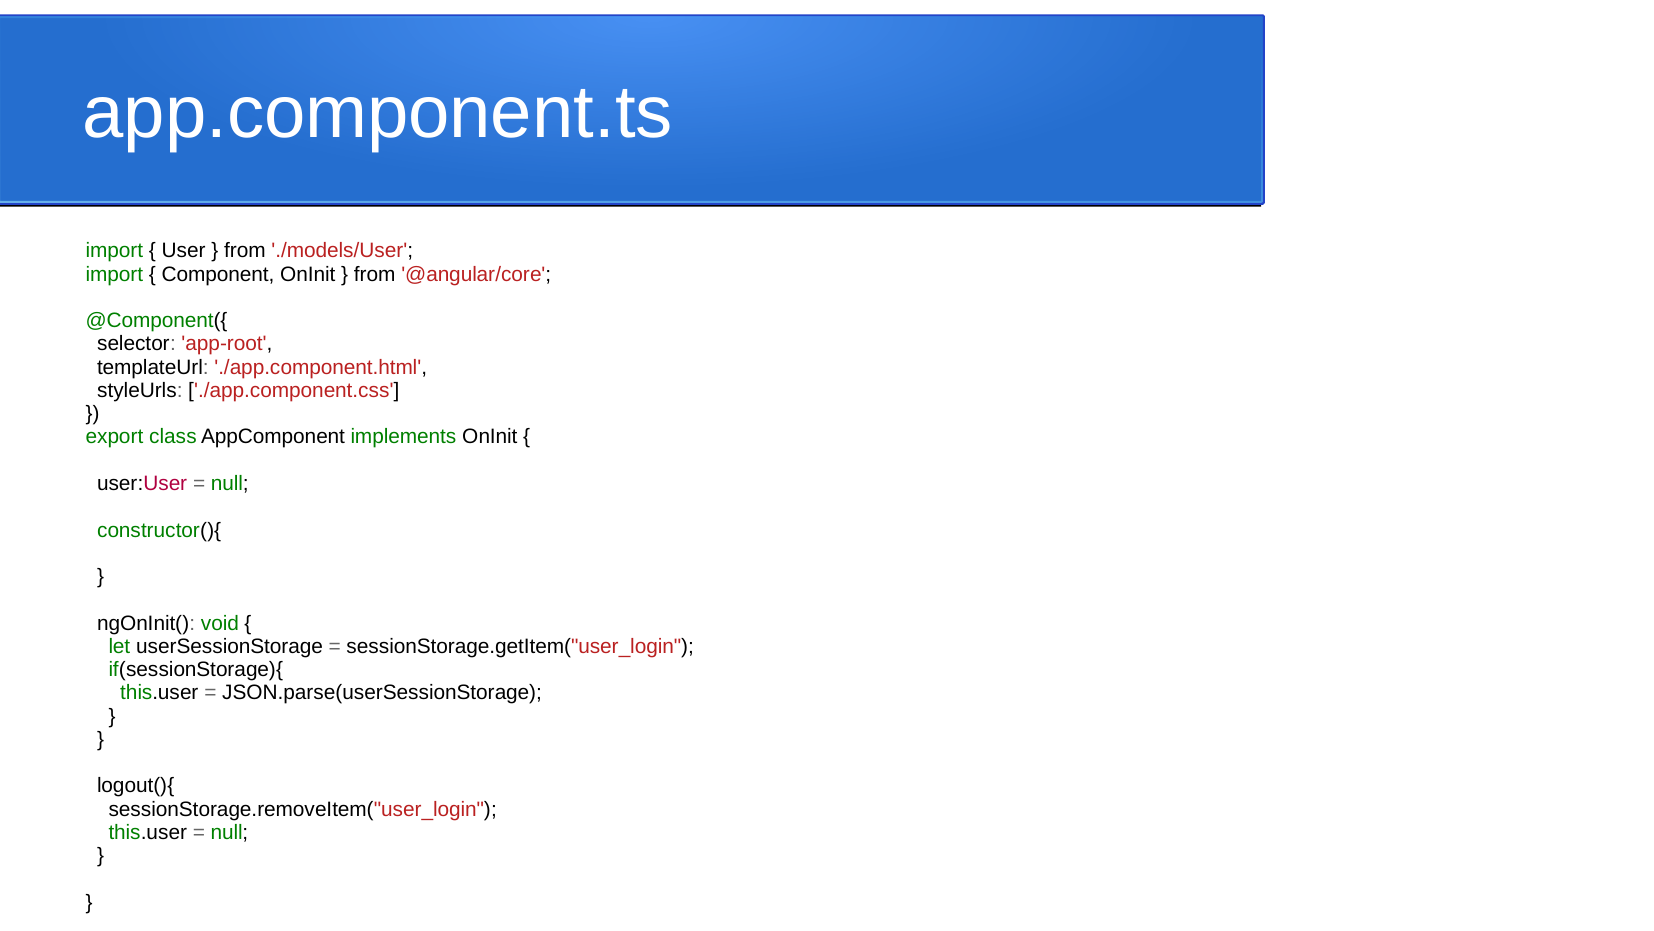

# app.component.ts
import { User } from './models/User';
import { Component, OnInit } from '@angular/core';
@Component({
 selector: 'app-root',
 templateUrl: './app.component.html',
 styleUrls: ['./app.component.css']
})
export class AppComponent implements OnInit {
 user:User = null;
 constructor(){
 }
 ngOnInit(): void {
 let userSessionStorage = sessionStorage.getItem("user_login");
 if(sessionStorage){
 this.user = JSON.parse(userSessionStorage);
 }
 }
 logout(){
 sessionStorage.removeItem("user_login");
 this.user = null;
 }
}